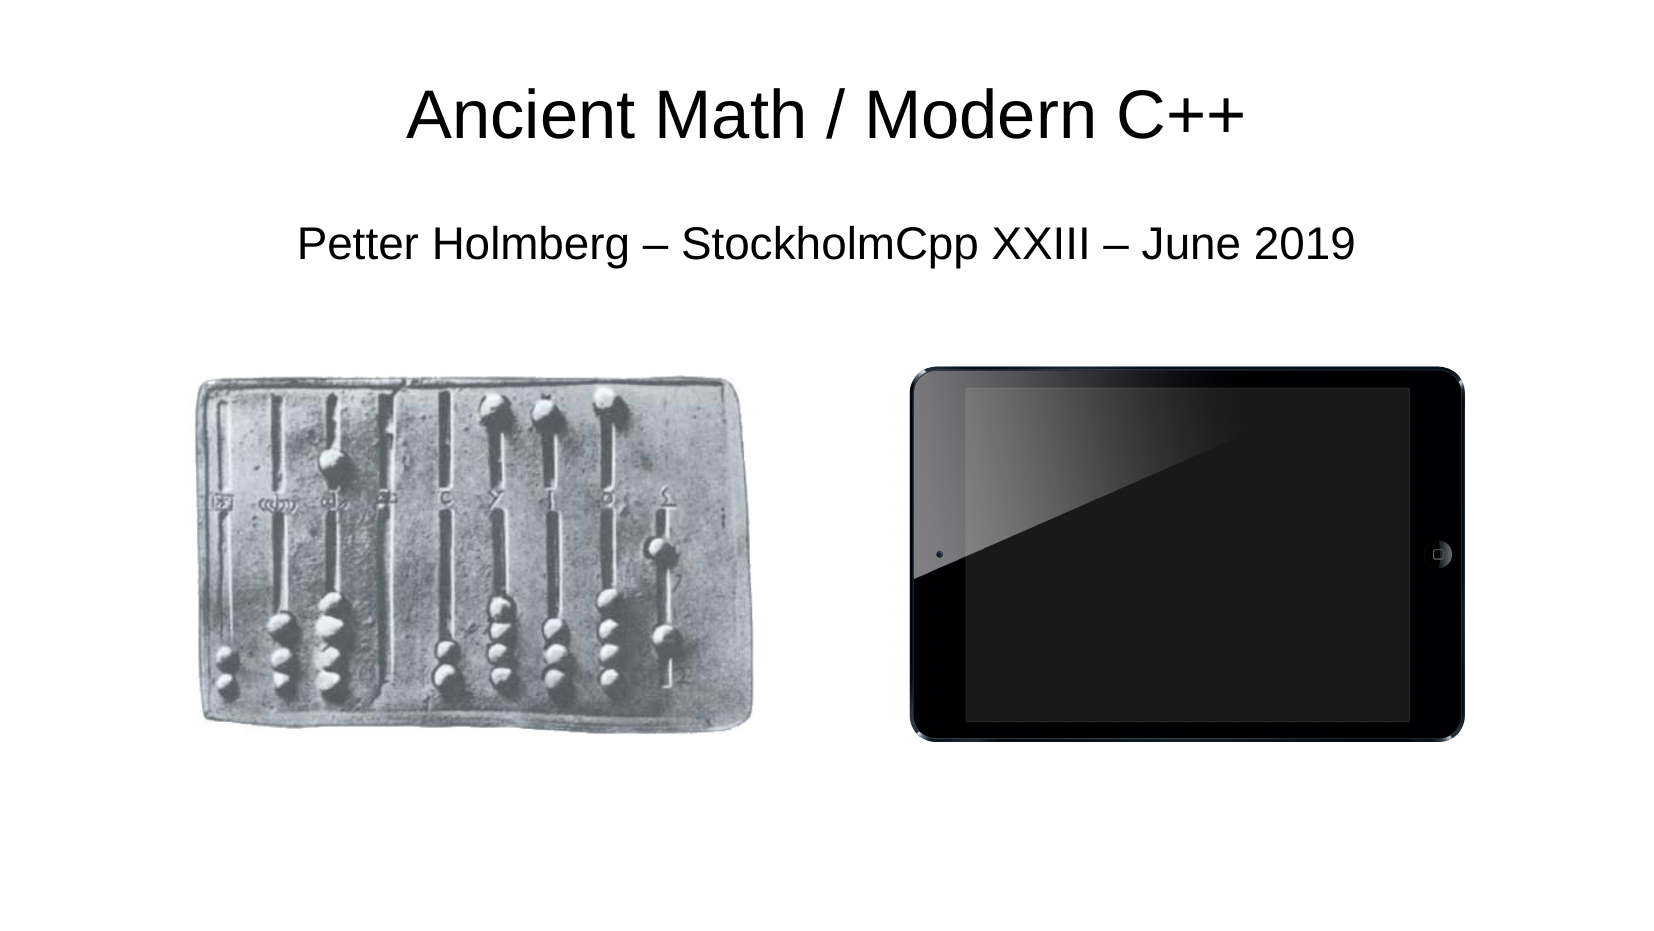

# Ancient Math / Modern C++
Petter Holmberg – StockholmCpp XXIII – June 2019